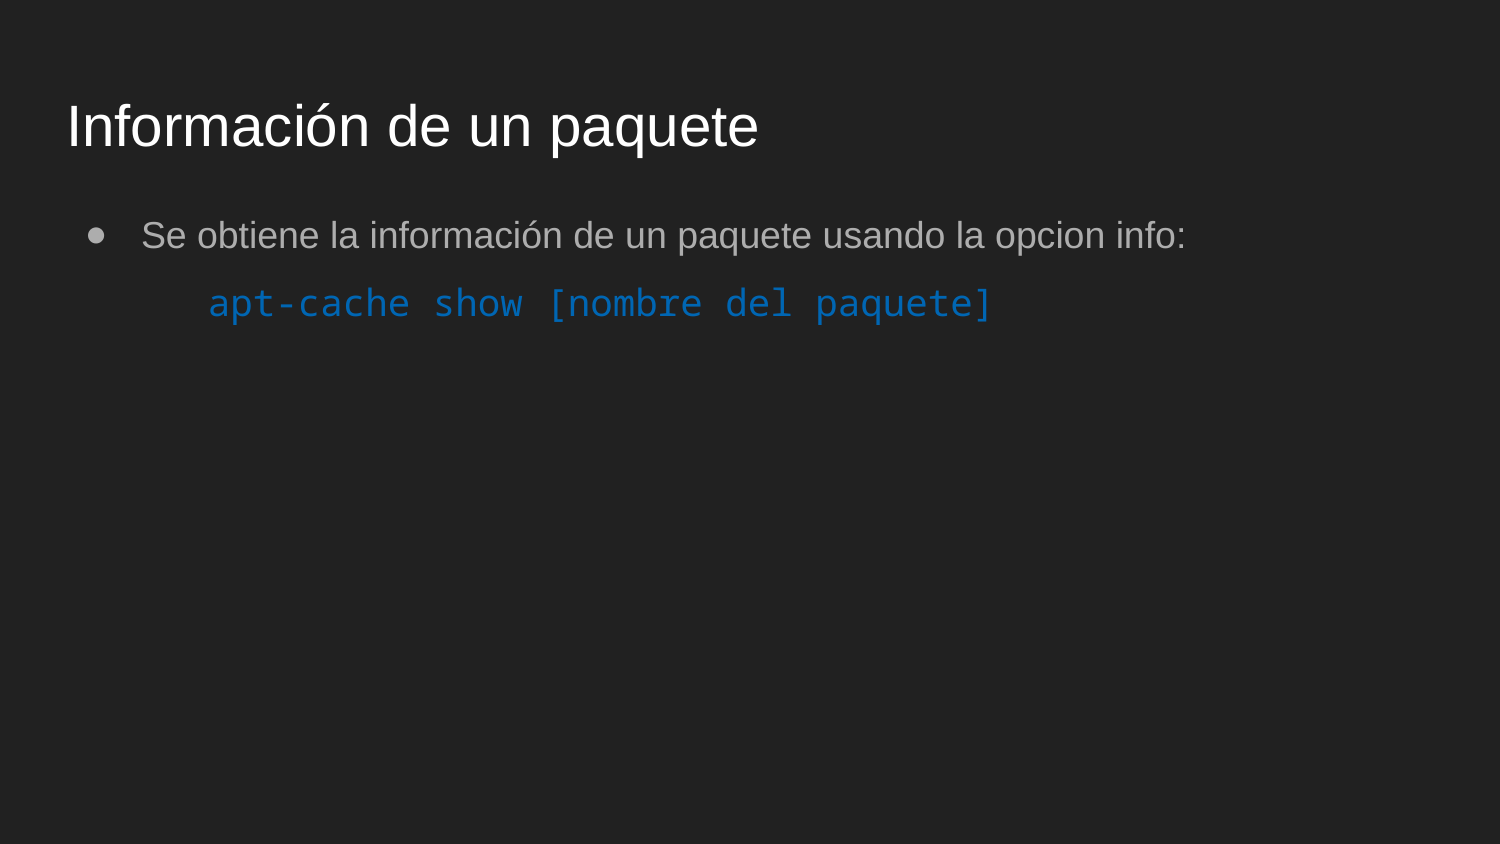

# Información de un paquete
Se obtiene la información de un paquete usando la opcion info:
apt-cache show [nombre del paquete]